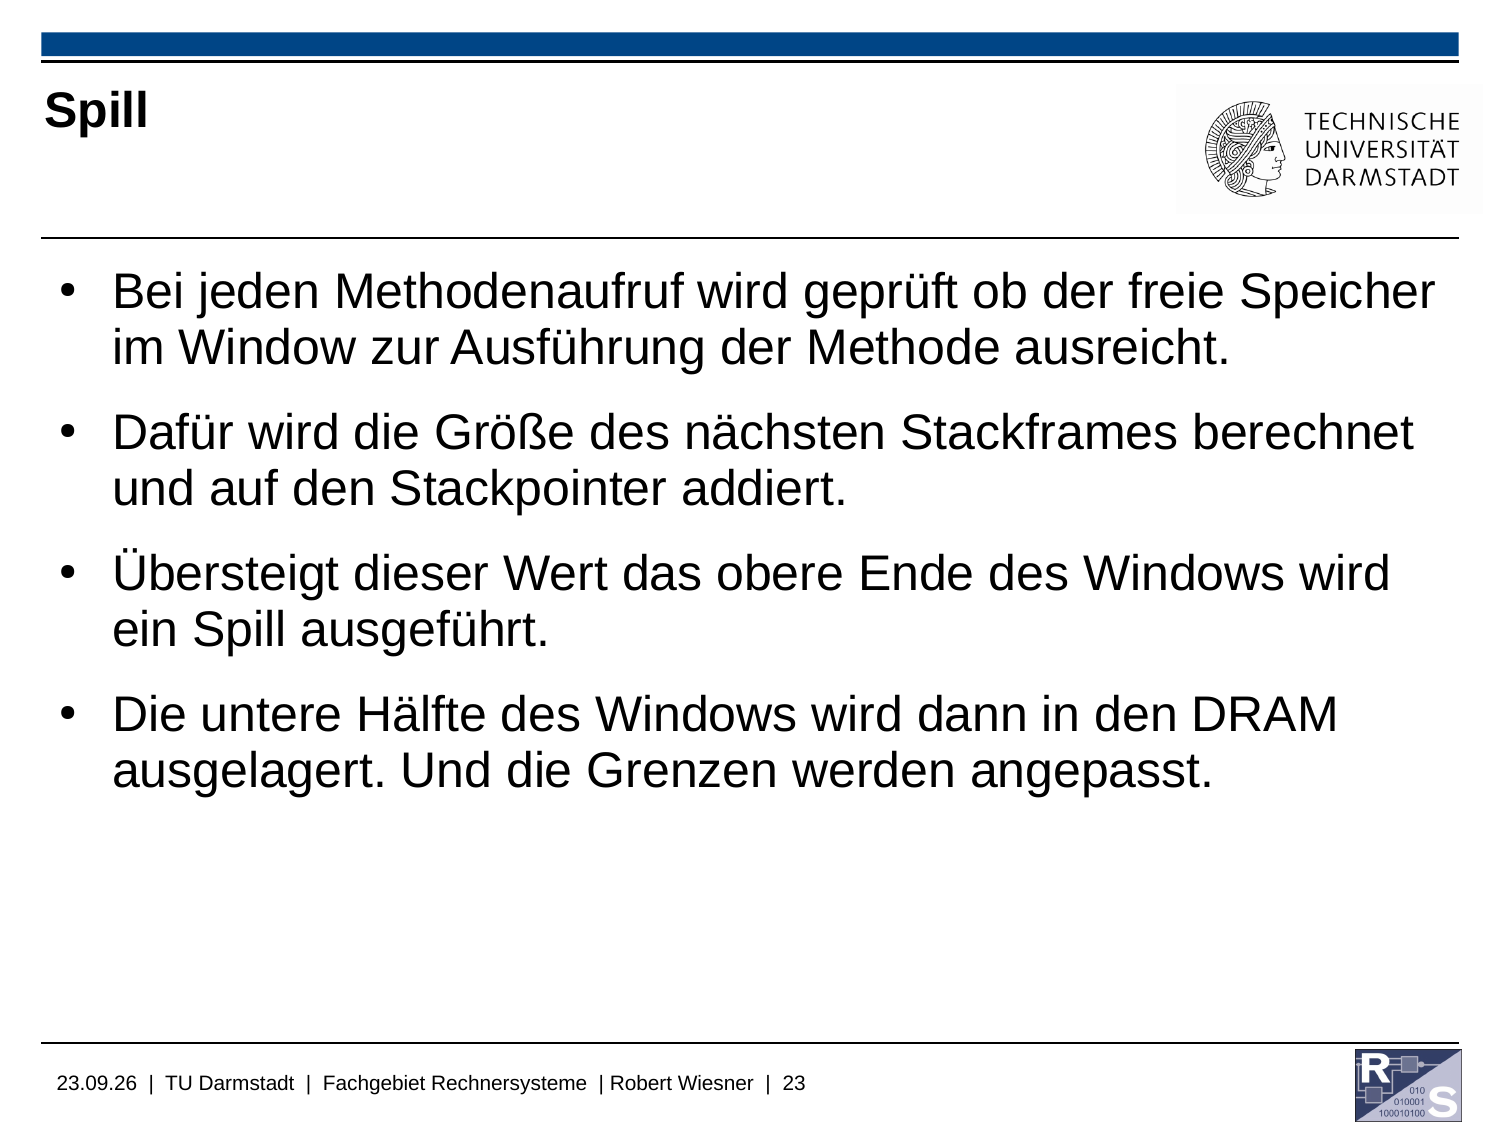

# Spill
Bei jeden Methodenaufruf wird geprüft ob der freie Speicher im Window zur Ausführung der Methode ausreicht.
Dafür wird die Größe des nächsten Stackframes berechnet und auf den Stackpointer addiert.
Übersteigt dieser Wert das obere Ende des Windows wird ein Spill ausgeführt.
Die untere Hälfte des Windows wird dann in den DRAM ausgelagert. Und die Grenzen werden angepasst.